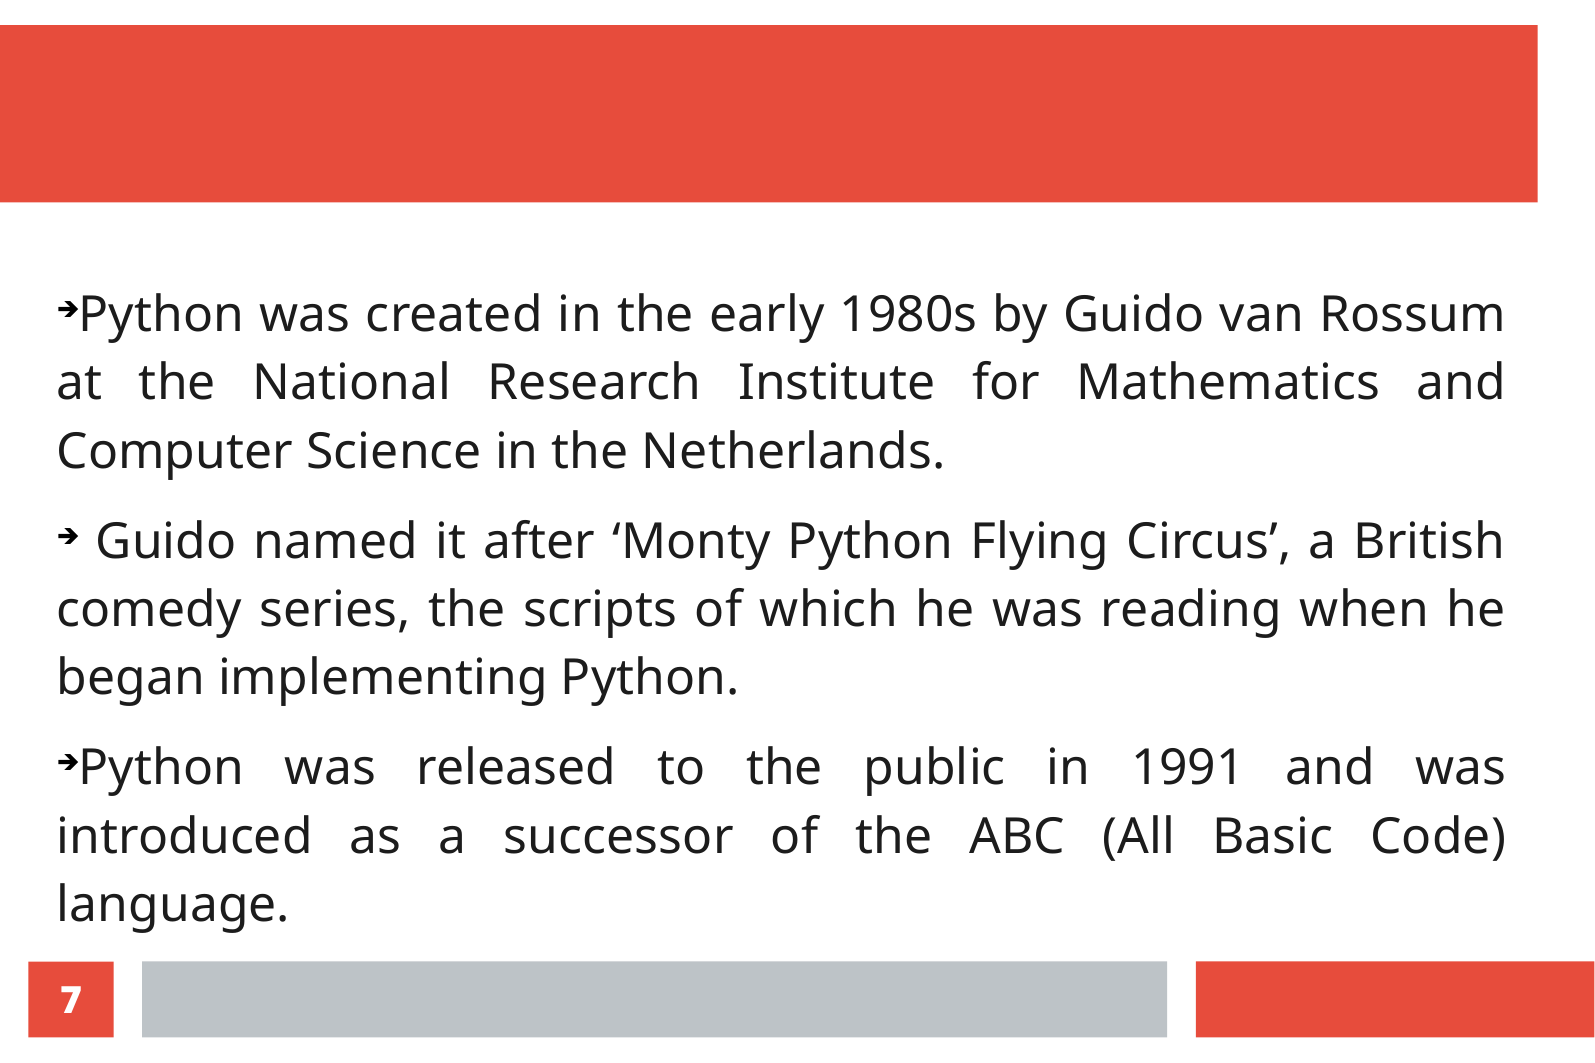

# Python was created in the early 1980s by Guido van Rossum at the National Research Institute for Mathematics and Computer Science in the Netherlands.
 Guido named it after ‘Monty Python Flying Circus’, a British comedy series, the scripts of which he was reading when he began implementing Python.
Python was released to the public in 1991 and was introduced as a successor of the ABC (All Basic Code) language.
7